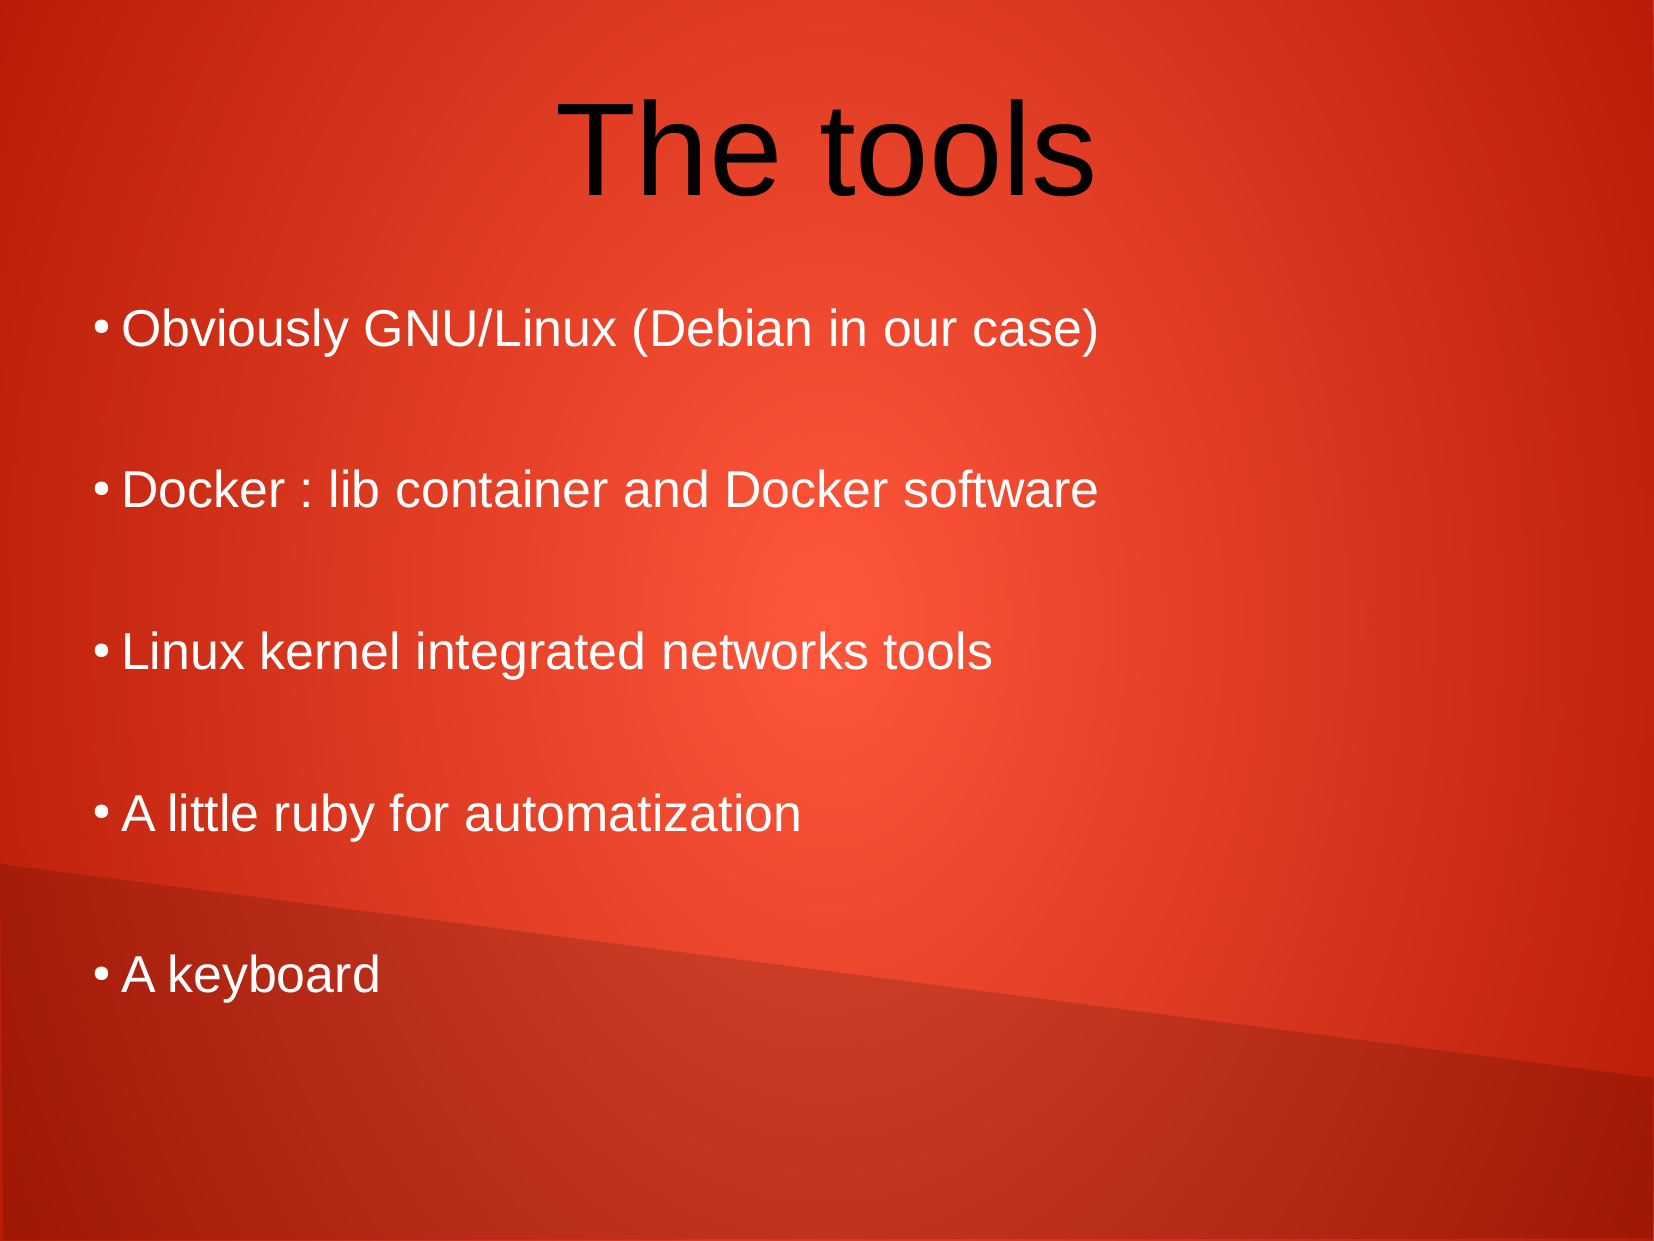

# The tools
Obviously GNU/Linux (Debian in our case)
Docker : lib container and Docker software
Linux kernel integrated networks tools
A little ruby for automatization
A keyboard